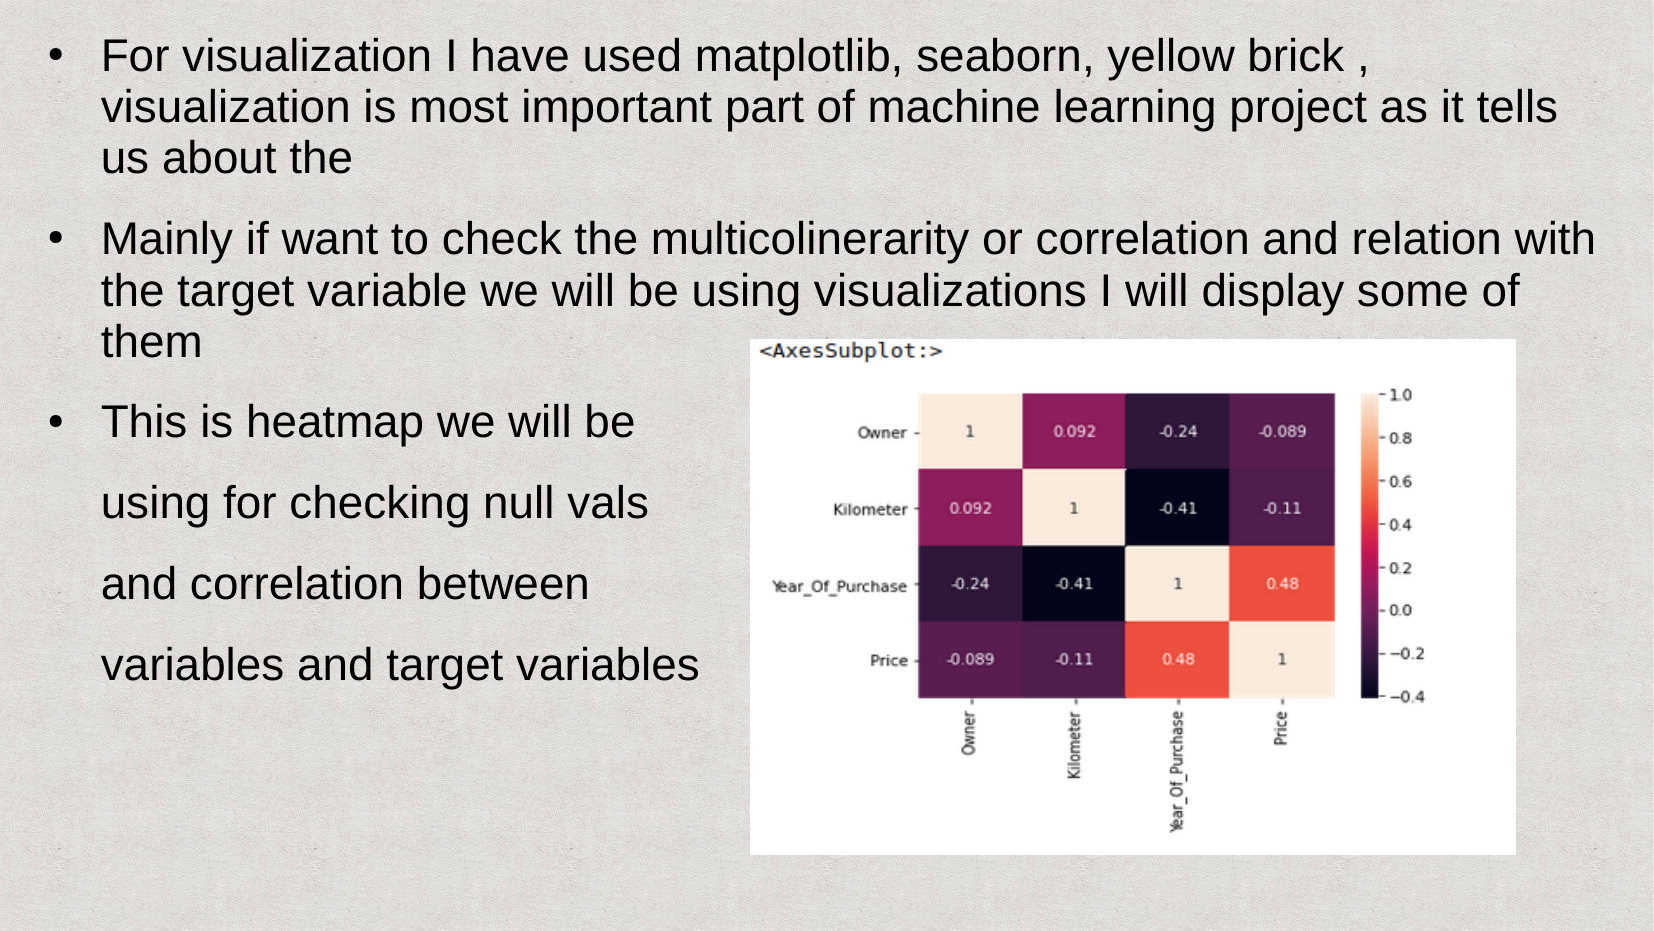

# For visualization I have used matplotlib, seaborn, yellow brick , visualization is most important part of machine learning project as it tells us about the
Mainly if want to check the multicolinerarity or correlation and relation with the target variable we will be using visualizations I will display some of them
This is heatmap we will be
using for checking null vals
and correlation between
variables and target variables